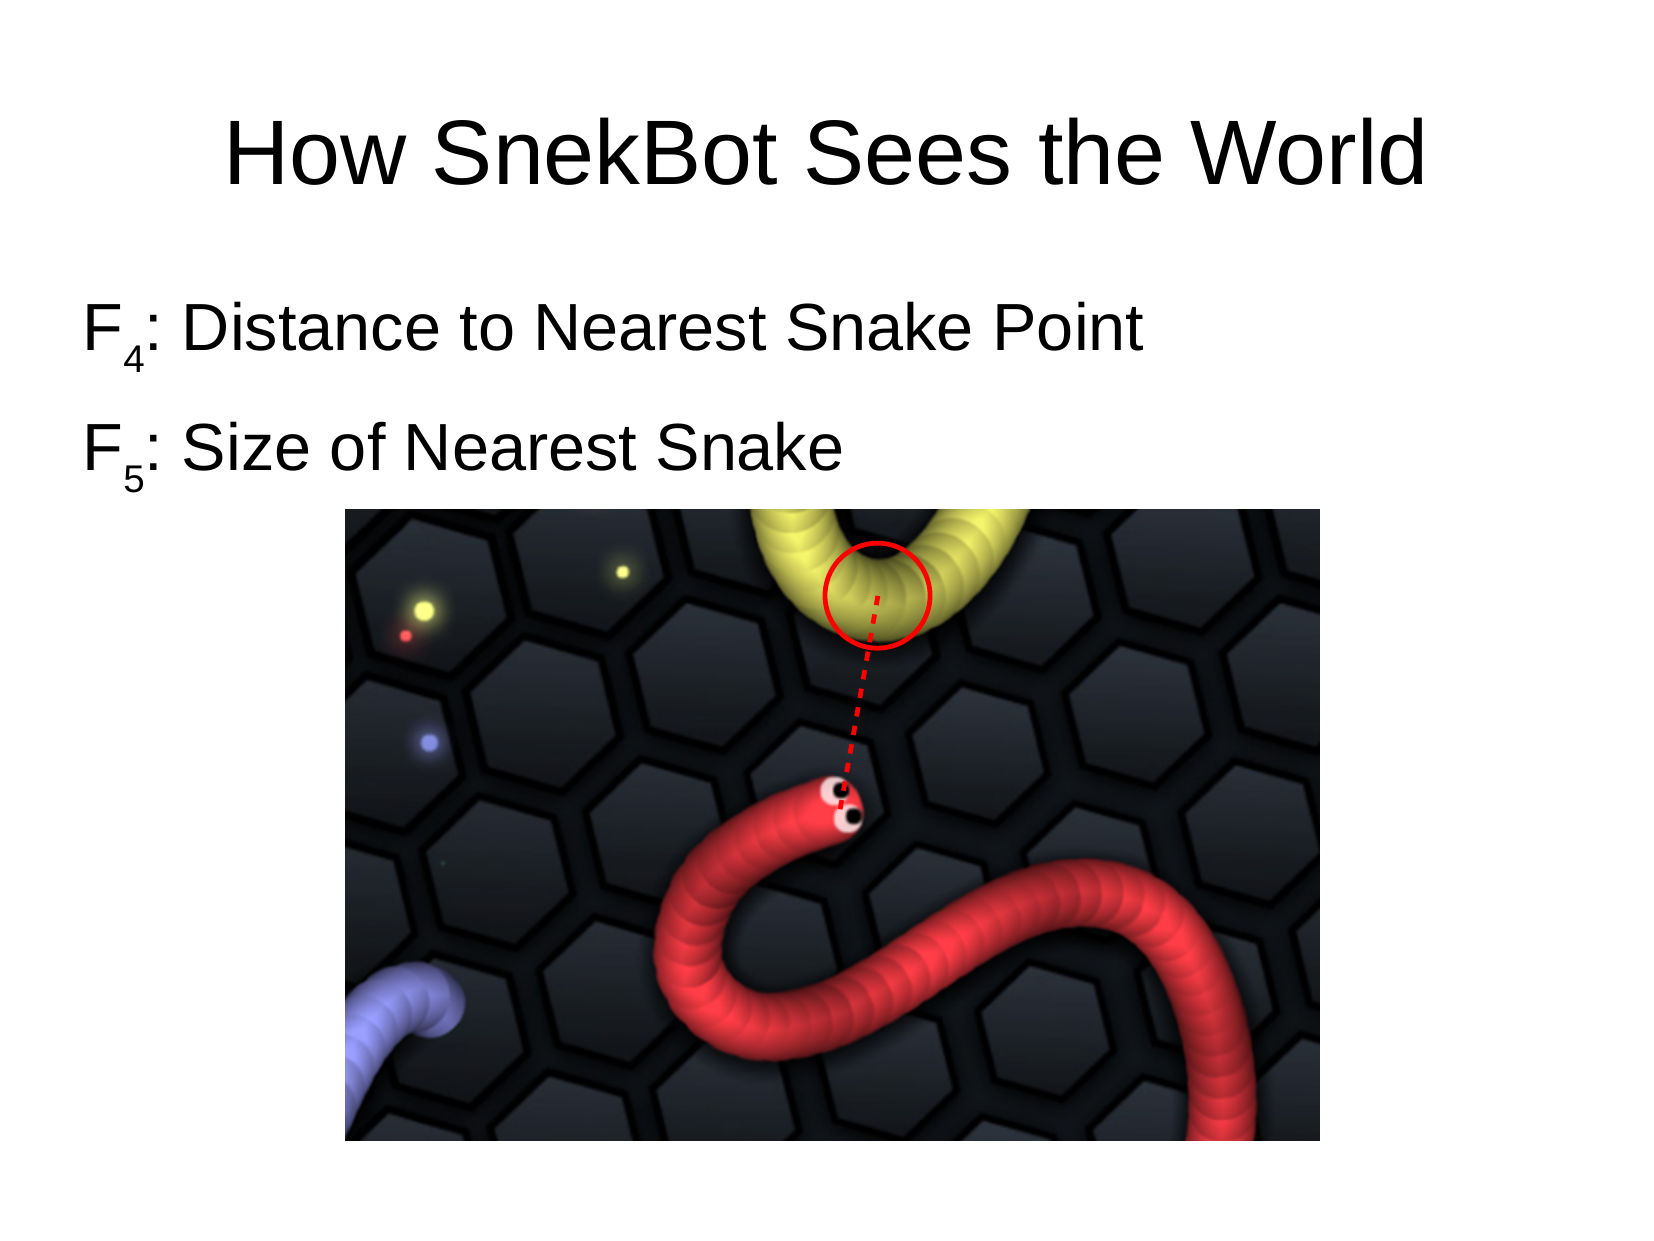

# How SnekBot Sees the World
F4: Distance to Nearest Snake Point
F5: Size of Nearest Snake